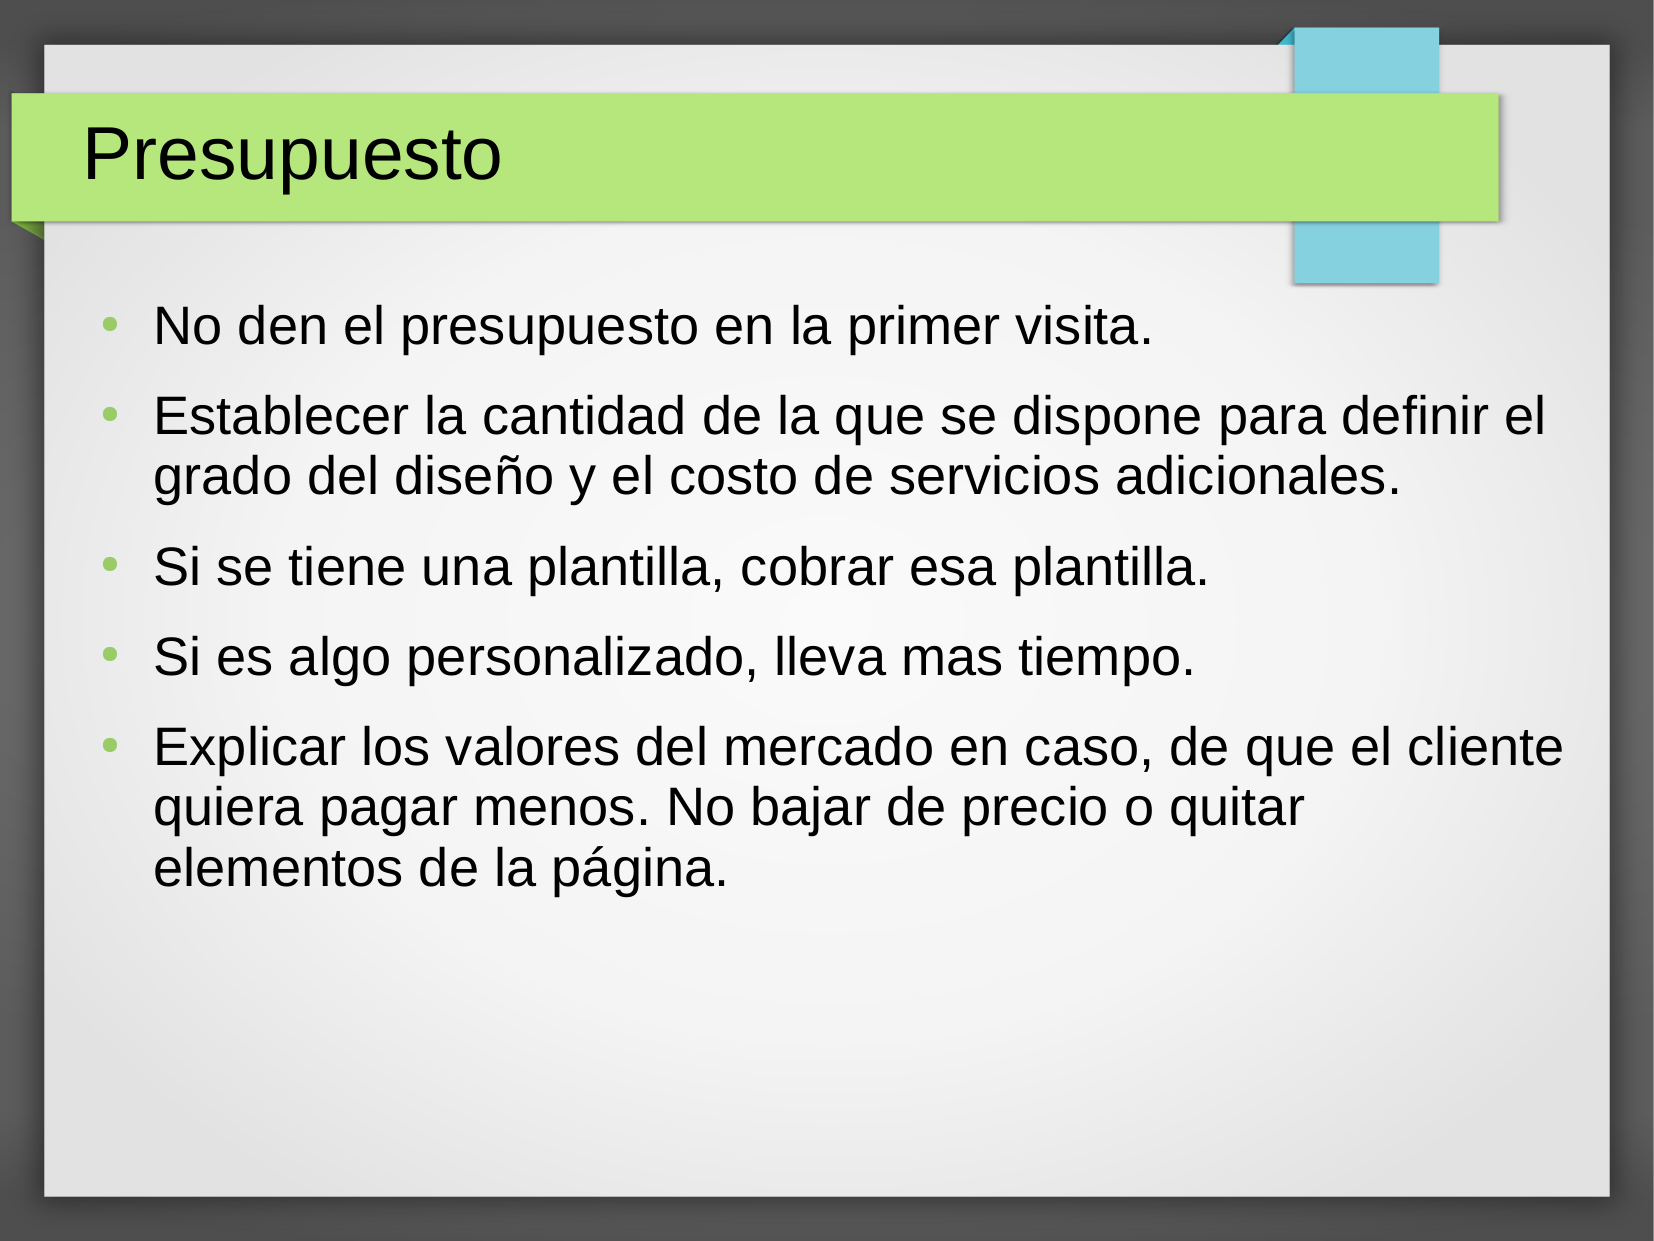

# Presupuesto
No den el presupuesto en la primer visita.
Establecer la cantidad de la que se dispone para definir el grado del diseño y el costo de servicios adicionales.
Si se tiene una plantilla, cobrar esa plantilla.
Si es algo personalizado, lleva mas tiempo.
Explicar los valores del mercado en caso, de que el cliente quiera pagar menos. No bajar de precio o quitar elementos de la página.